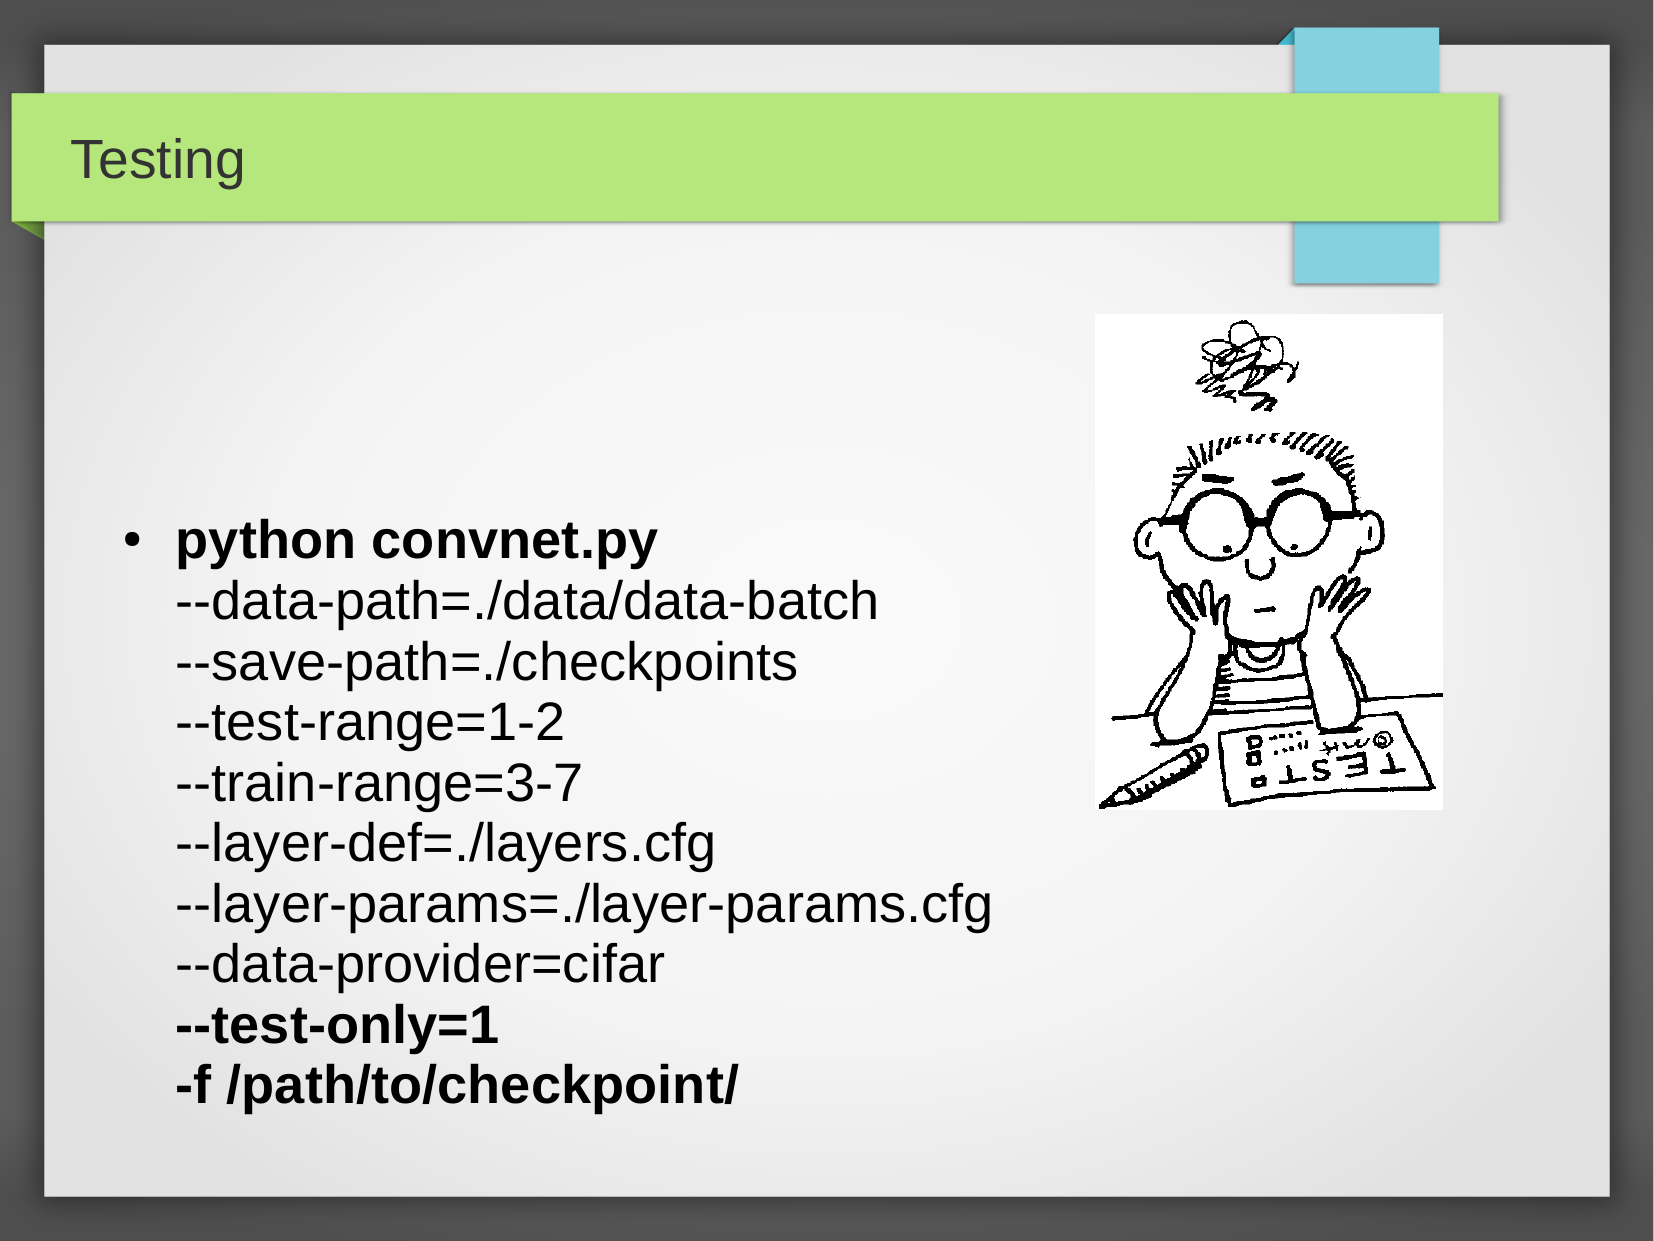

# Testing
python convnet.py
--data-path=./data/data-batch
--save-path=./checkpoints
--test-range=1-2
--train-range=3-7
--layer-def=./layers.cfg
--layer-params=./layer-params.cfg
--data-provider=cifar
--test-only=1
-f /path/to/checkpoint/